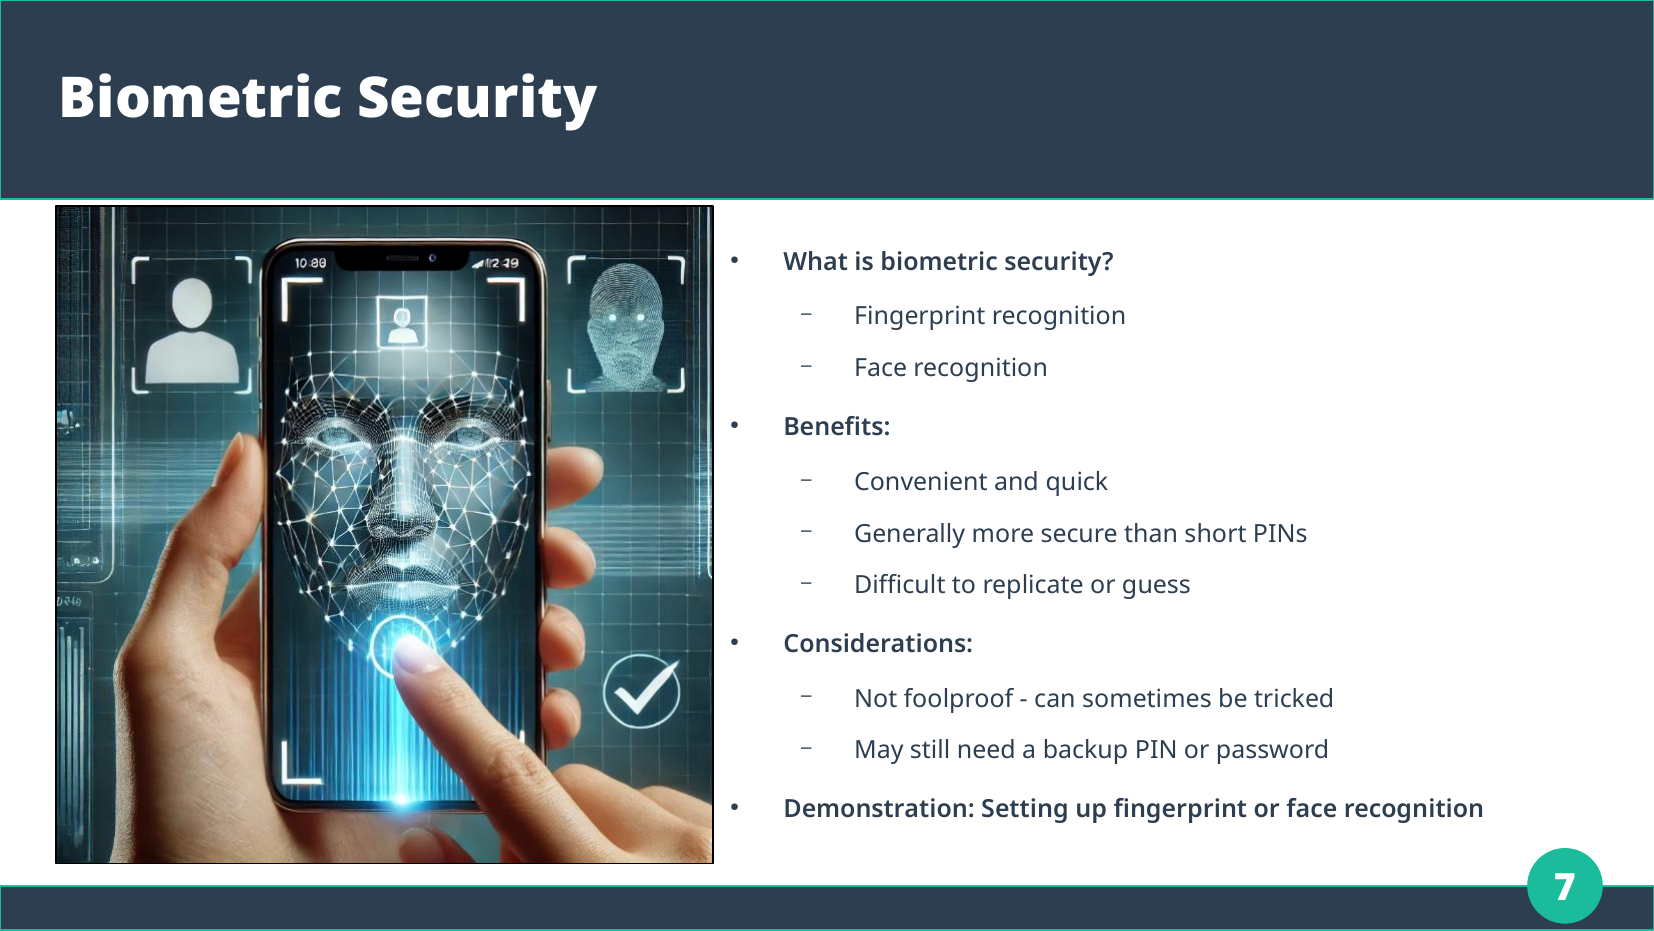

# Biometric Security
What is biometric security?
Fingerprint recognition
Face recognition
Benefits:
Convenient and quick
Generally more secure than short PINs
Difficult to replicate or guess
Considerations:
Not foolproof - can sometimes be tricked
May still need a backup PIN or password
Demonstration: Setting up fingerprint or face recognition
7